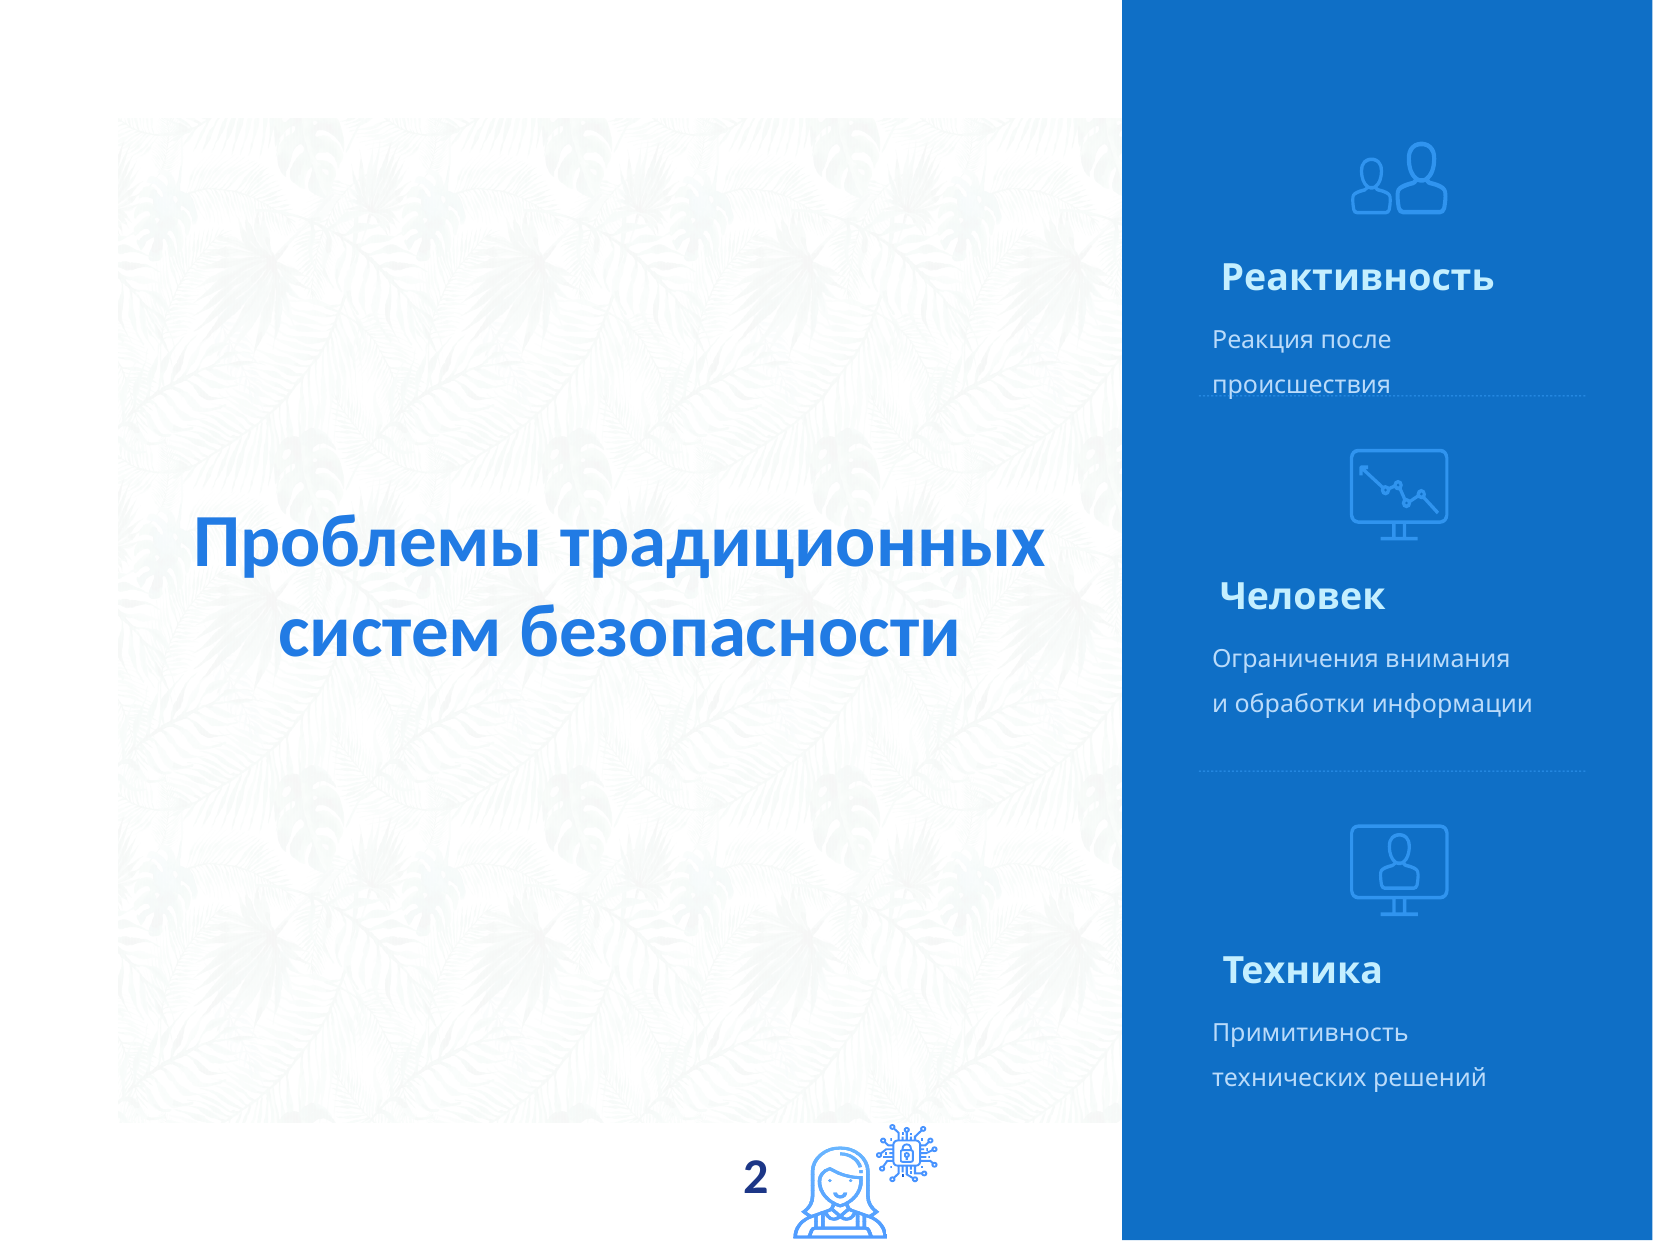

Реактивность
Реакция после происшествия
# Проблемы традиционных систем безопасности
Человек
Ограничения внимания
и обработки информации
Техника
Примитивность технических решений
2